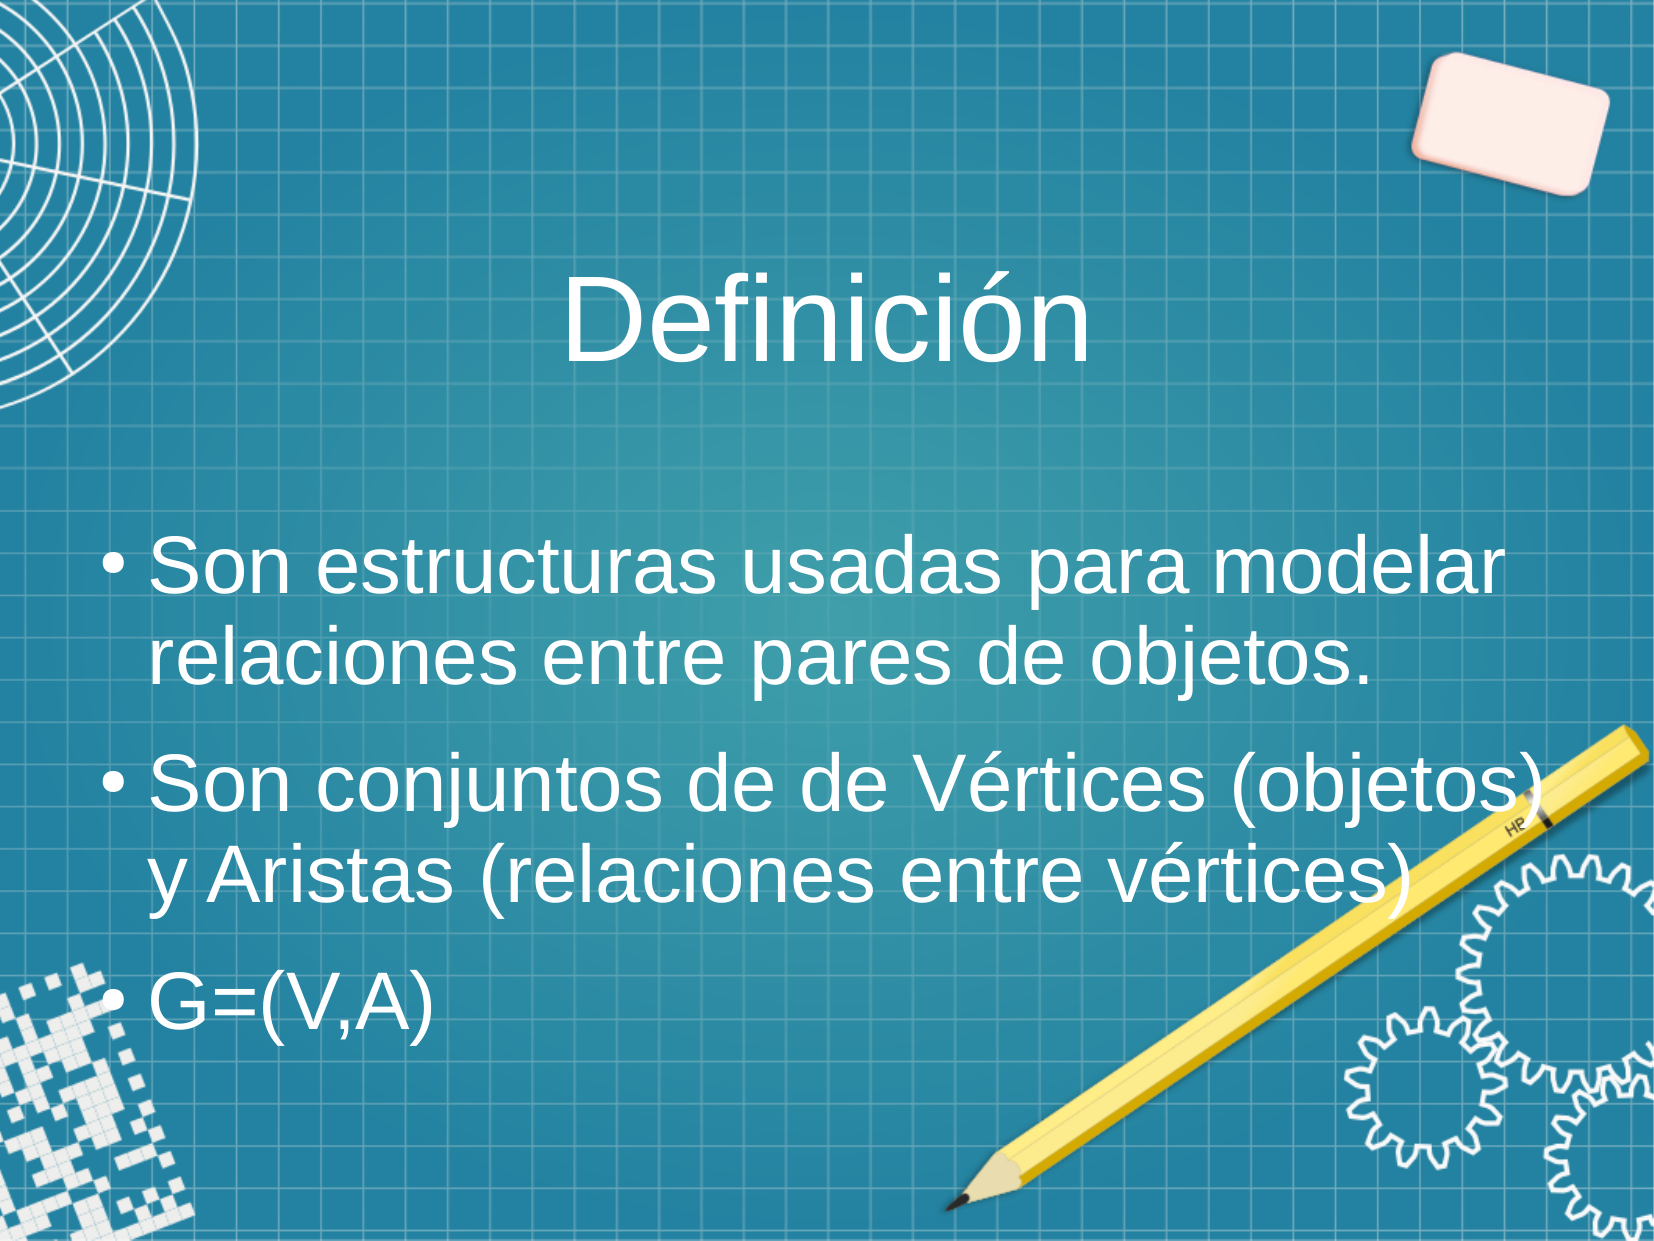

# Definición
Son estructuras usadas para modelar relaciones entre pares de objetos.
Son conjuntos de de Vértices (objetos) y Aristas (relaciones entre vértices)
G=(V,A)